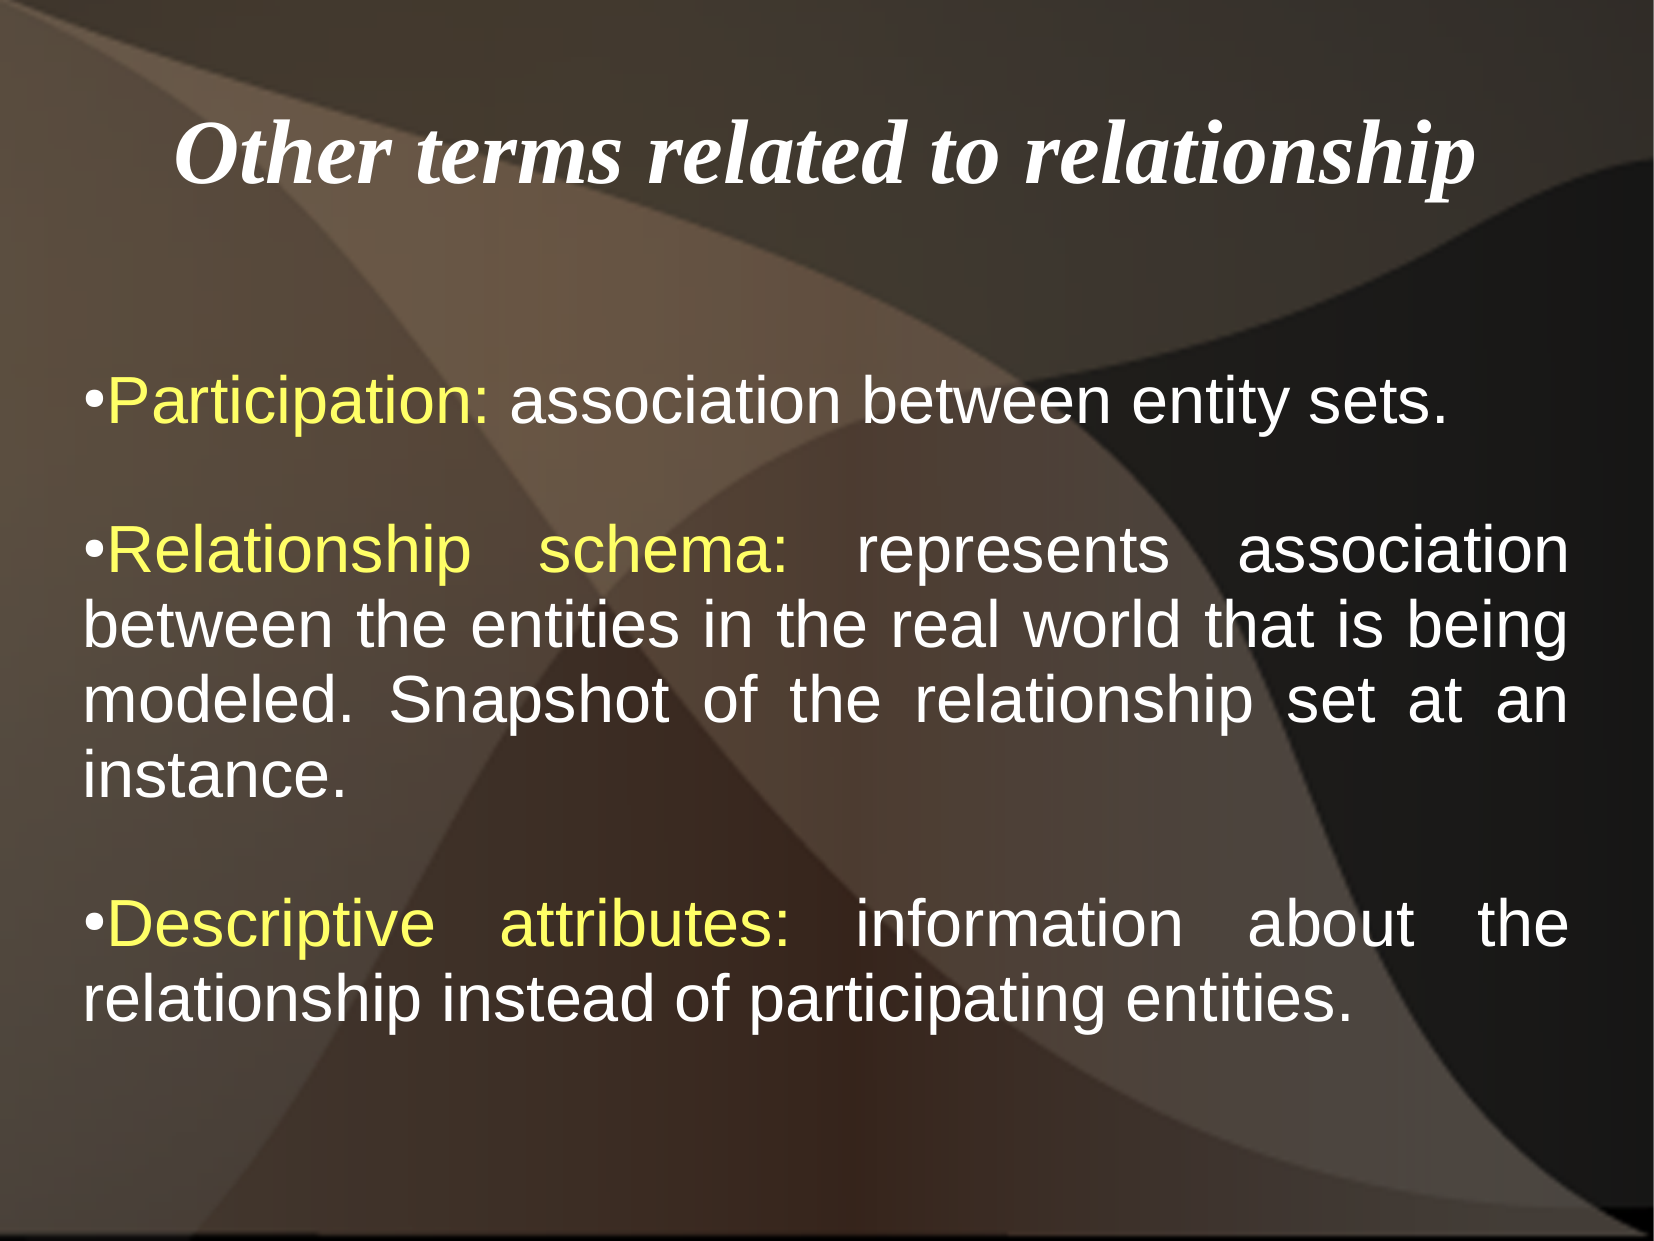

# Other terms related to relationship
Participation: association between entity sets.
Relationship schema: represents association between the entities in the real world that is being modeled. Snapshot of the relationship set at an instance.
Descriptive attributes: information about the relationship instead of participating entities.